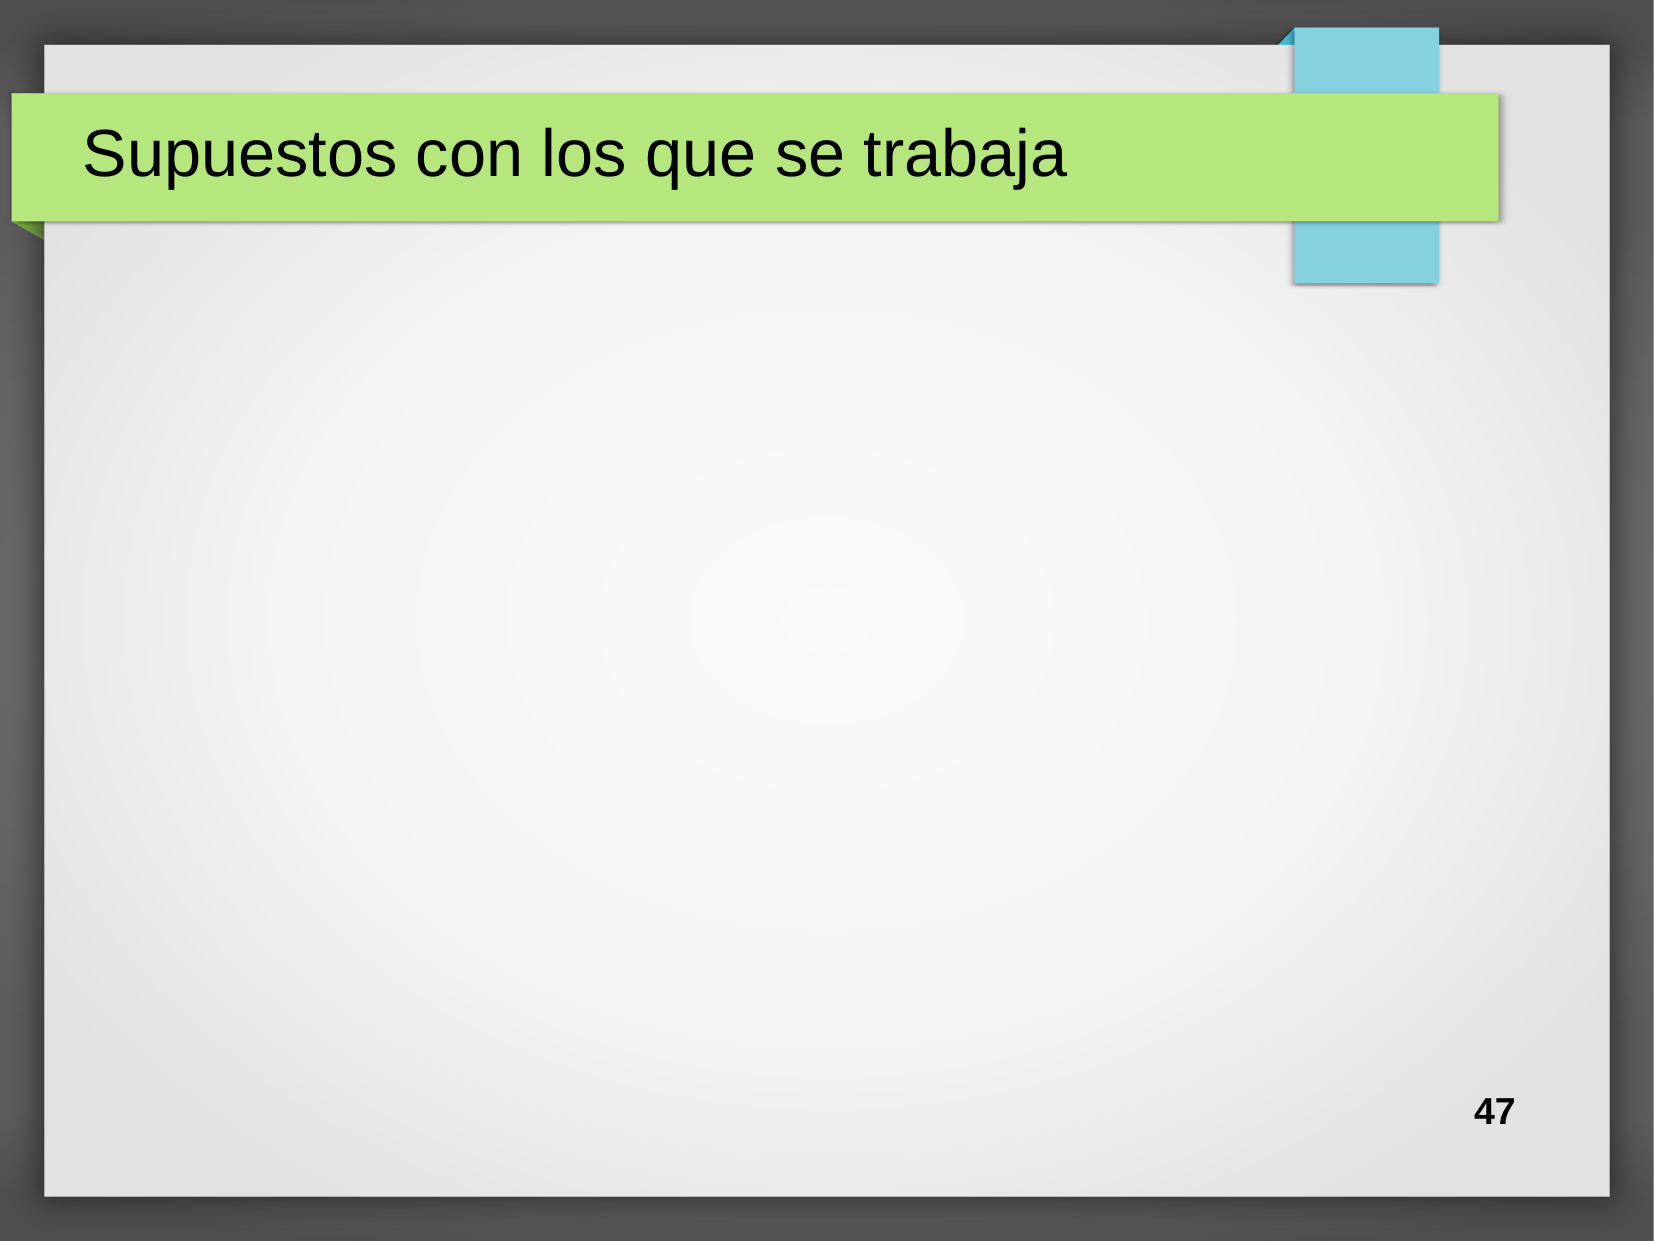

# Supuestos con los que se trabaja